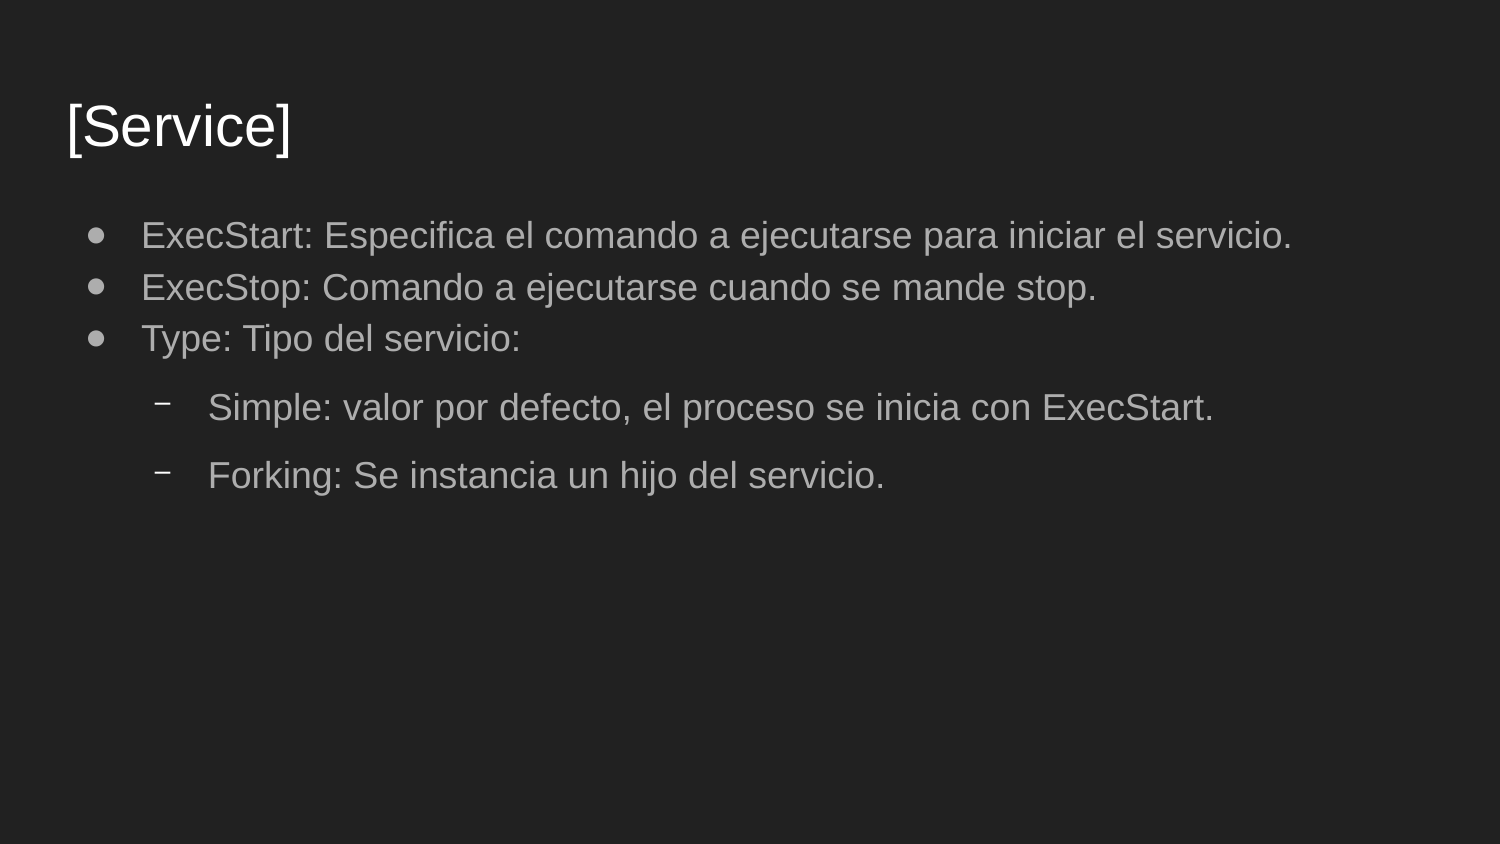

# [Service]
ExecStart: Especifica el comando a ejecutarse para iniciar el servicio.
ExecStop: Comando a ejecutarse cuando se mande stop.
Type: Tipo del servicio:
Simple: valor por defecto, el proceso se inicia con ExecStart.
Forking: Se instancia un hijo del servicio.